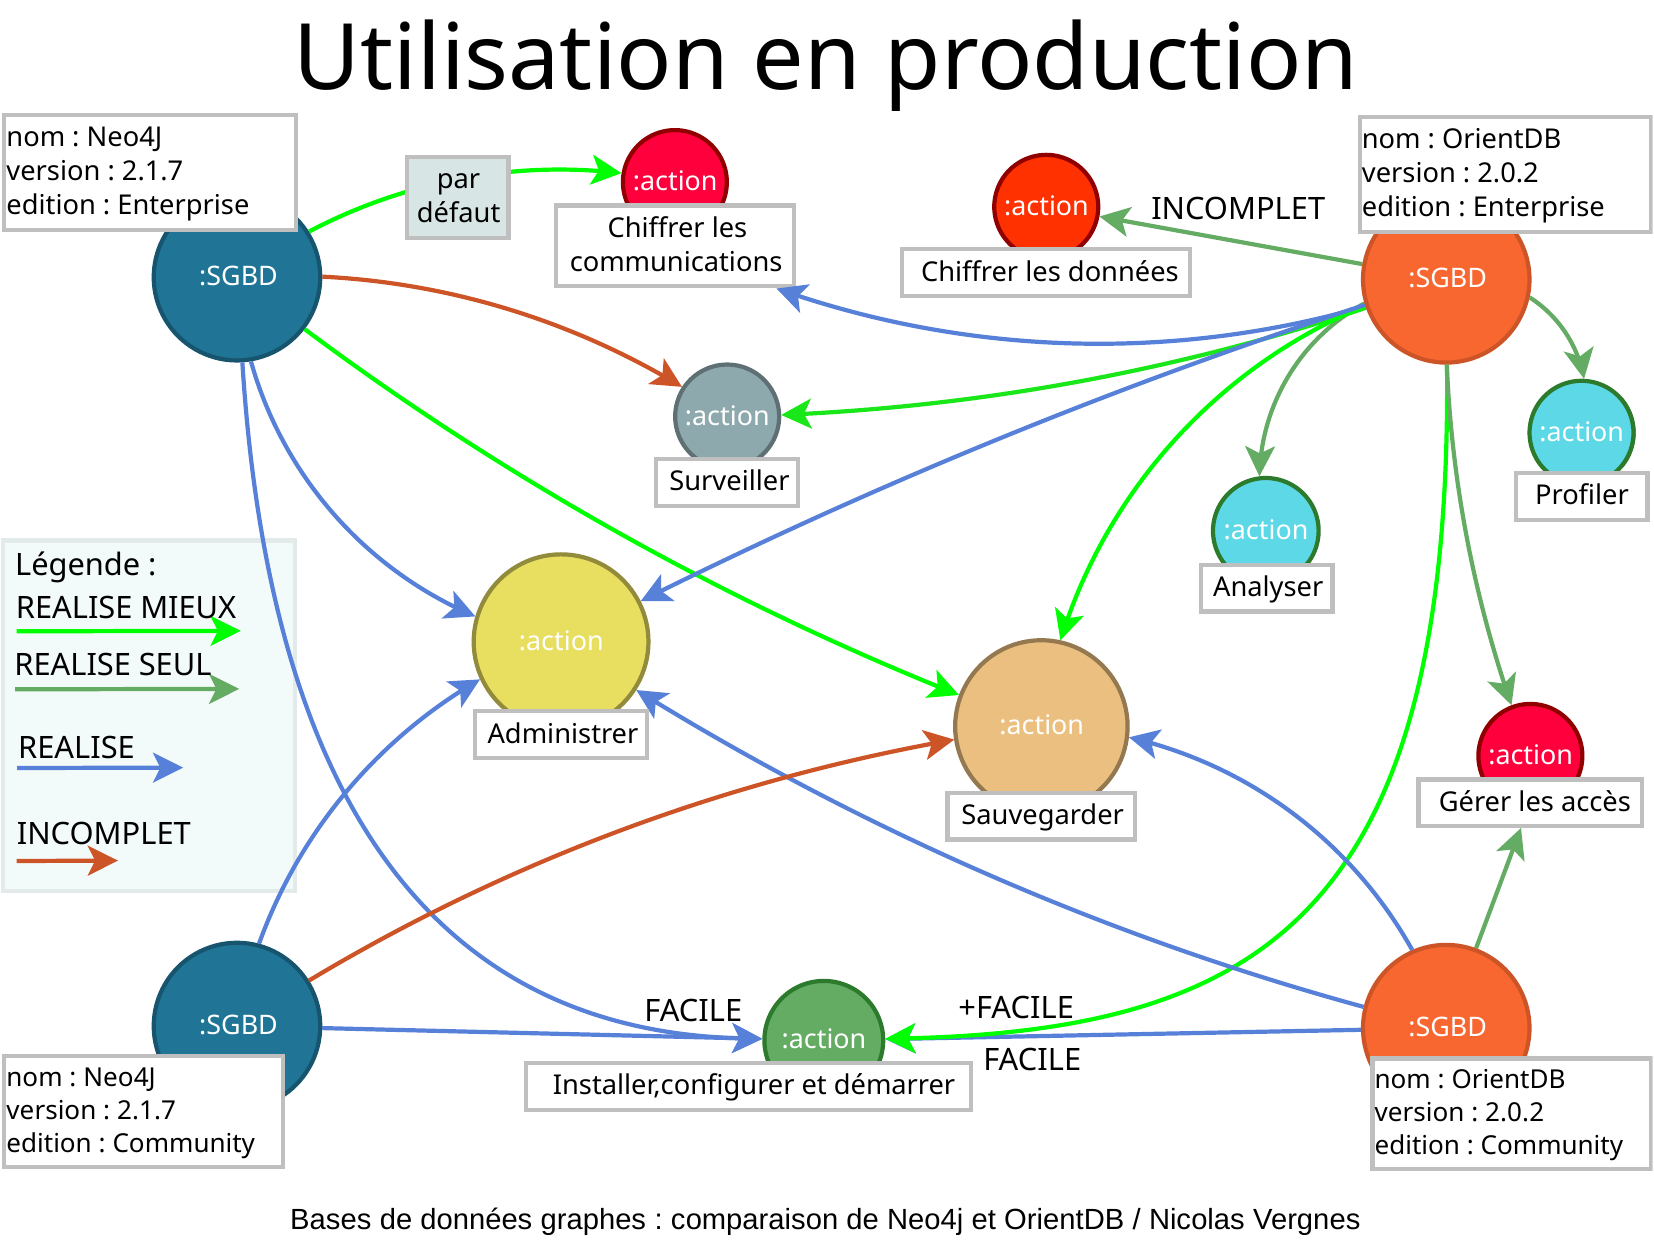

# Utilisation en production
11
Bases de données graphes : comparaison de Neo4j et OrientDB / Nicolas Vergnes